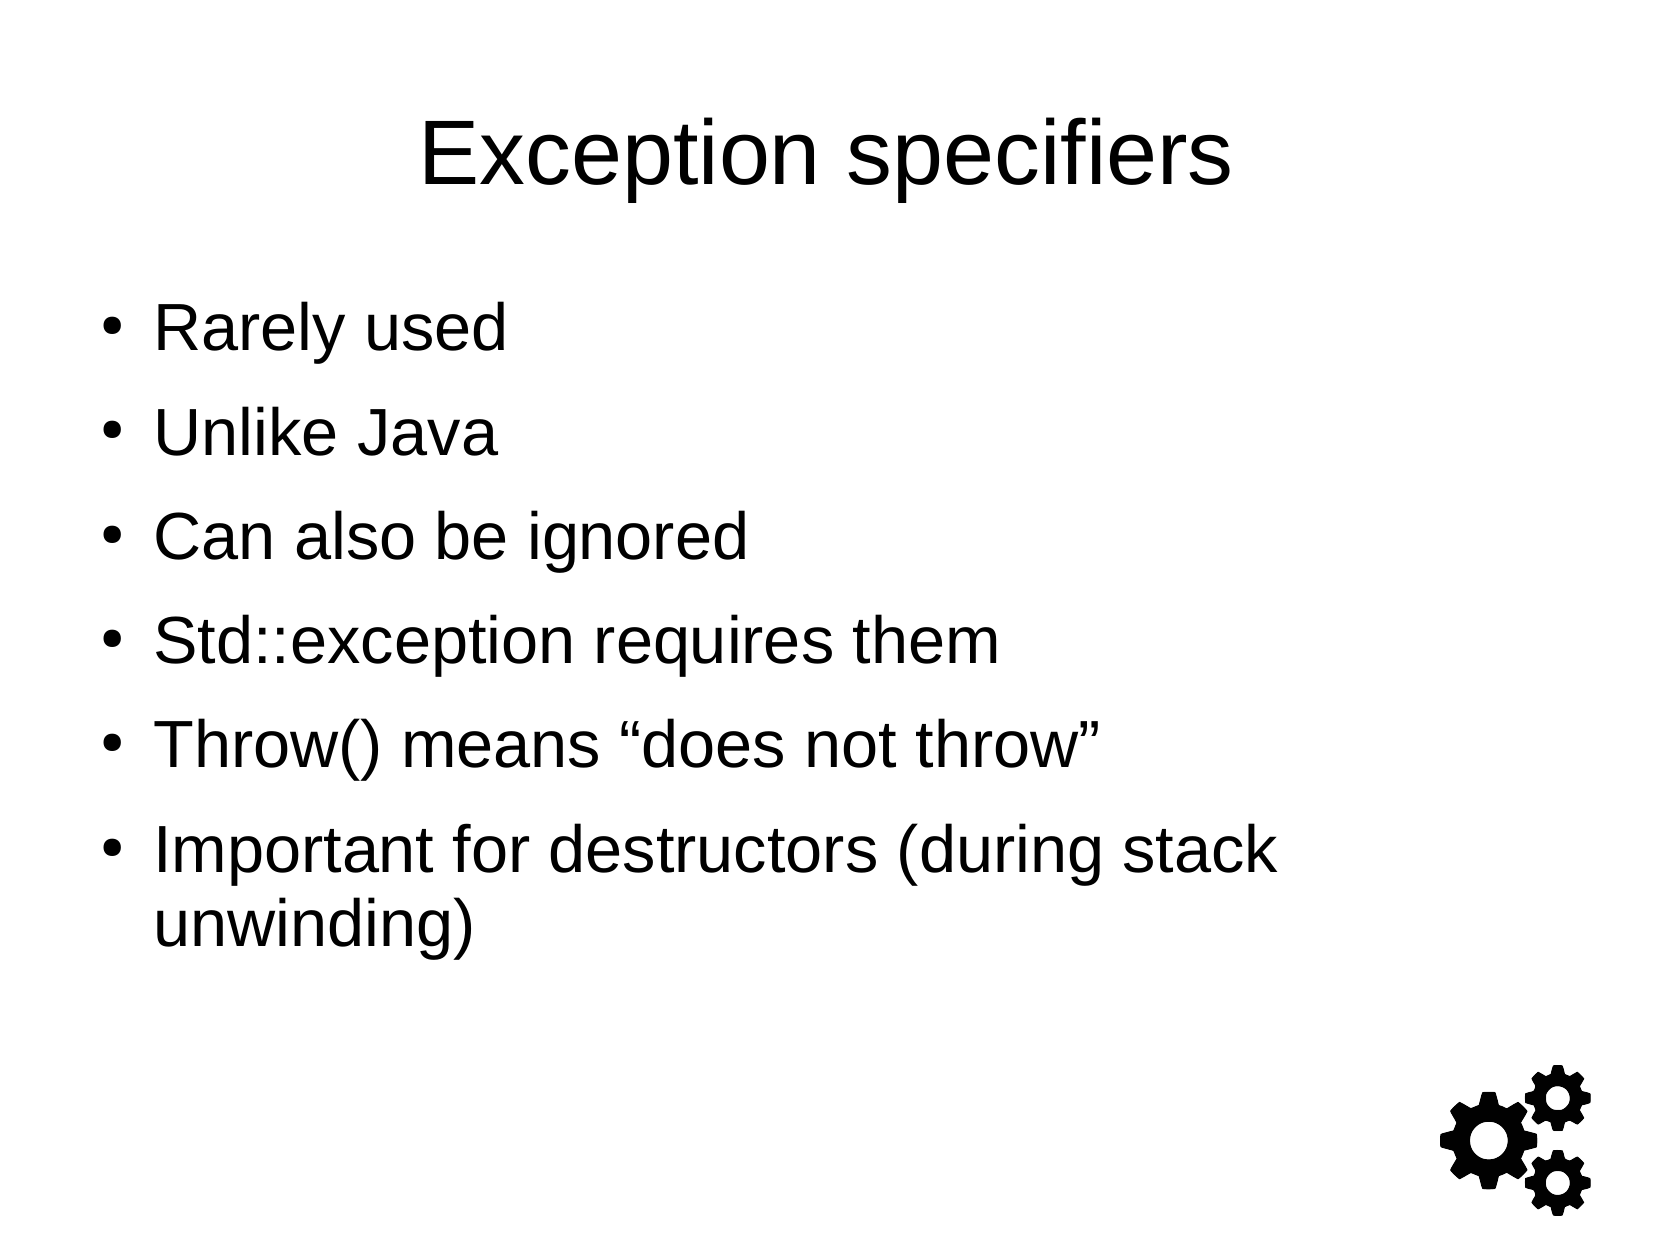

# Exception specifiers
Rarely used
Unlike Java
Can also be ignored
Std::exception requires them
Throw() means “does not throw”
Important for destructors (during stack unwinding)